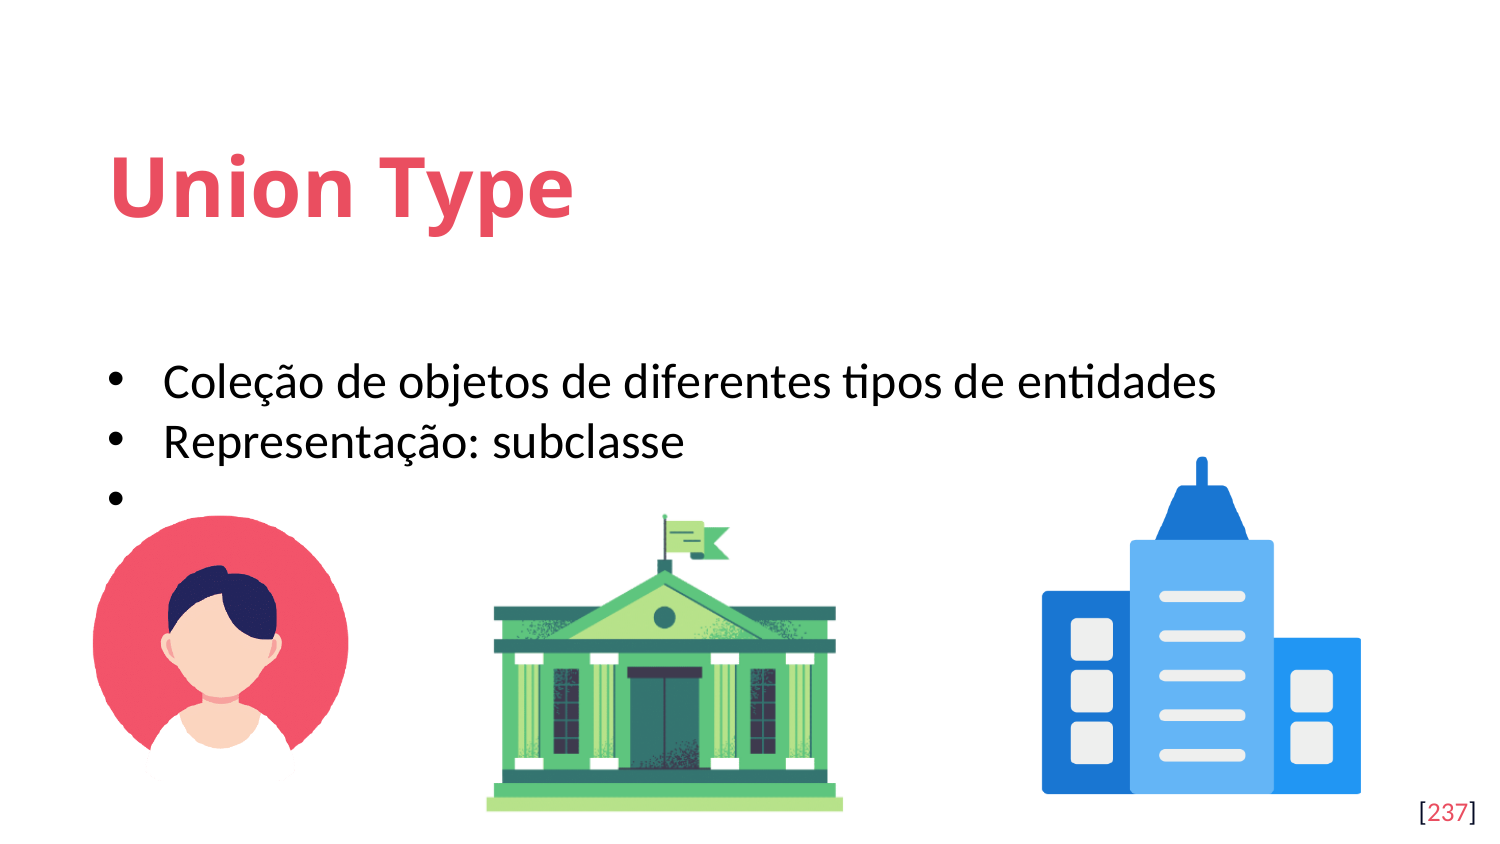

Union Type
Coleção de objetos de diferentes tipos de entidades
Representação: subclasse